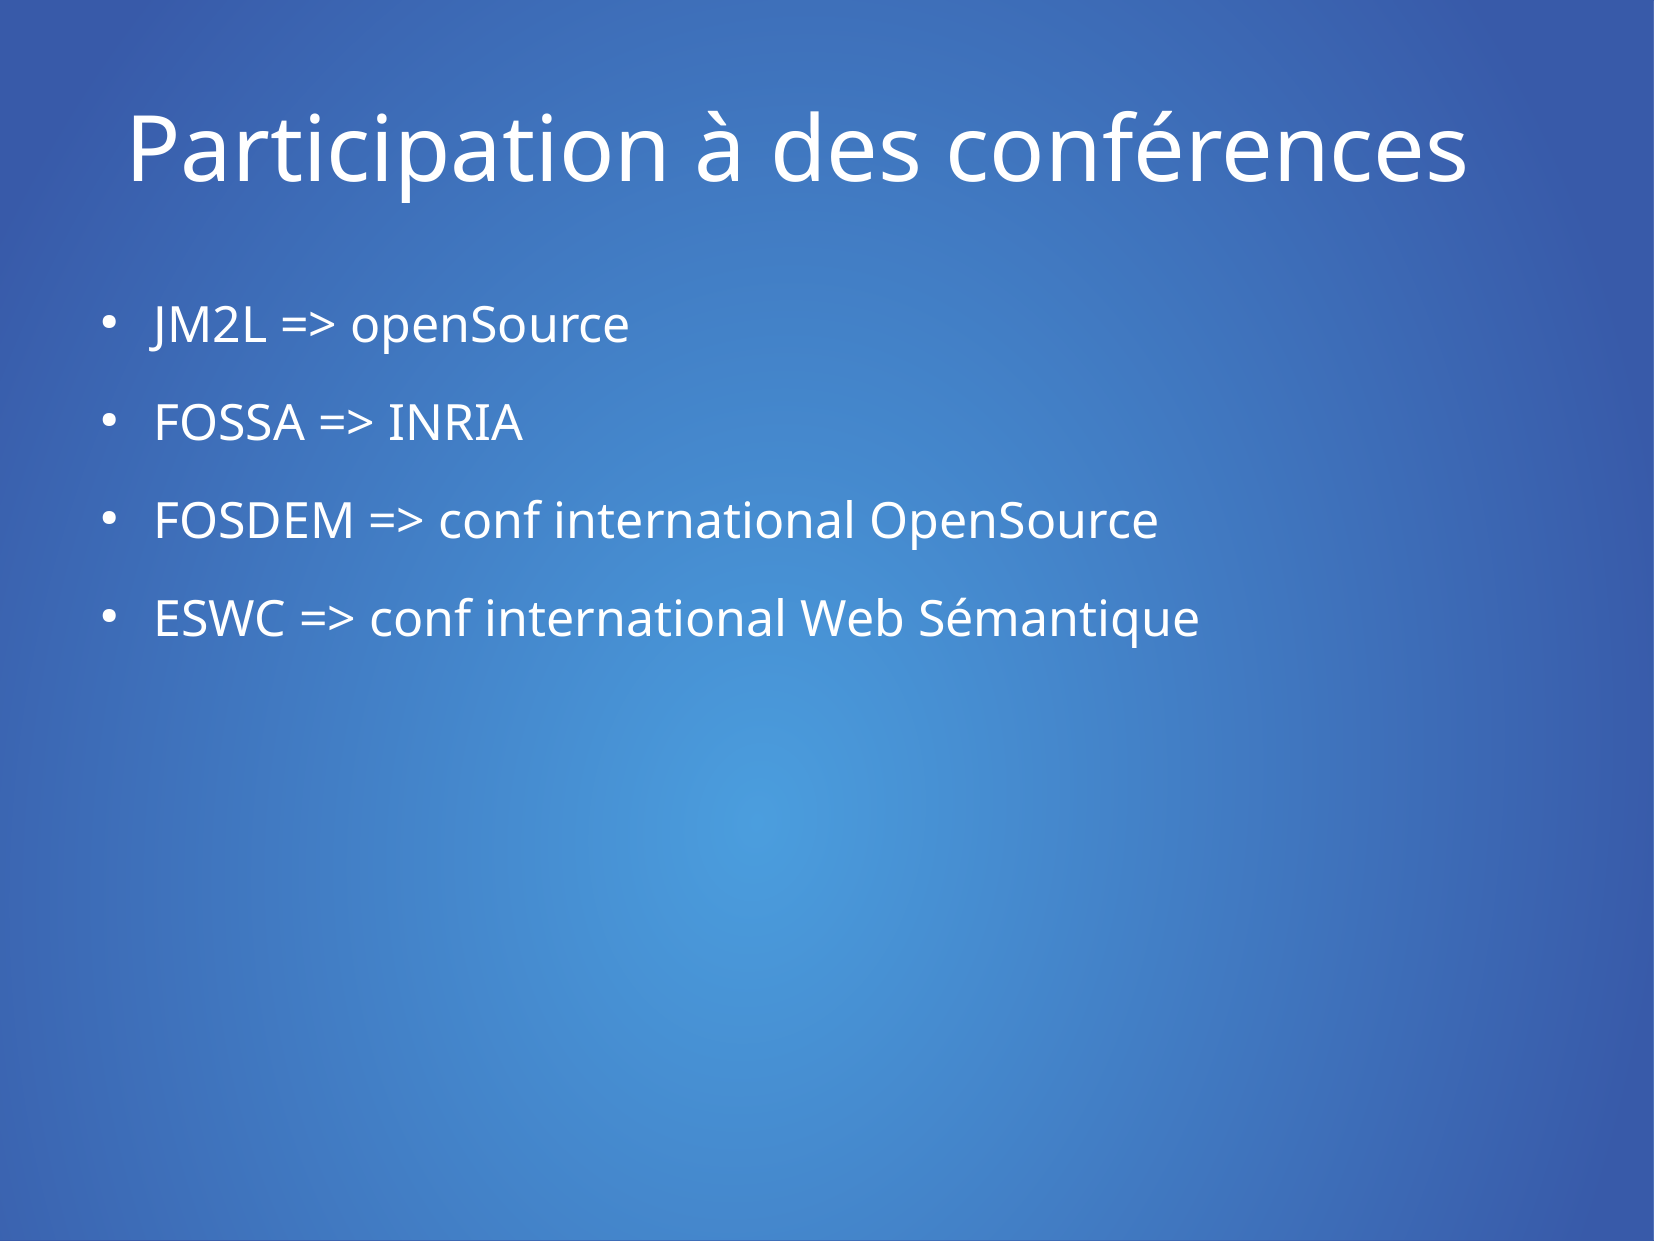

# Participation à des conférences
JM2L => openSource
FOSSA => INRIA
FOSDEM => conf international OpenSource
ESWC => conf international Web Sémantique